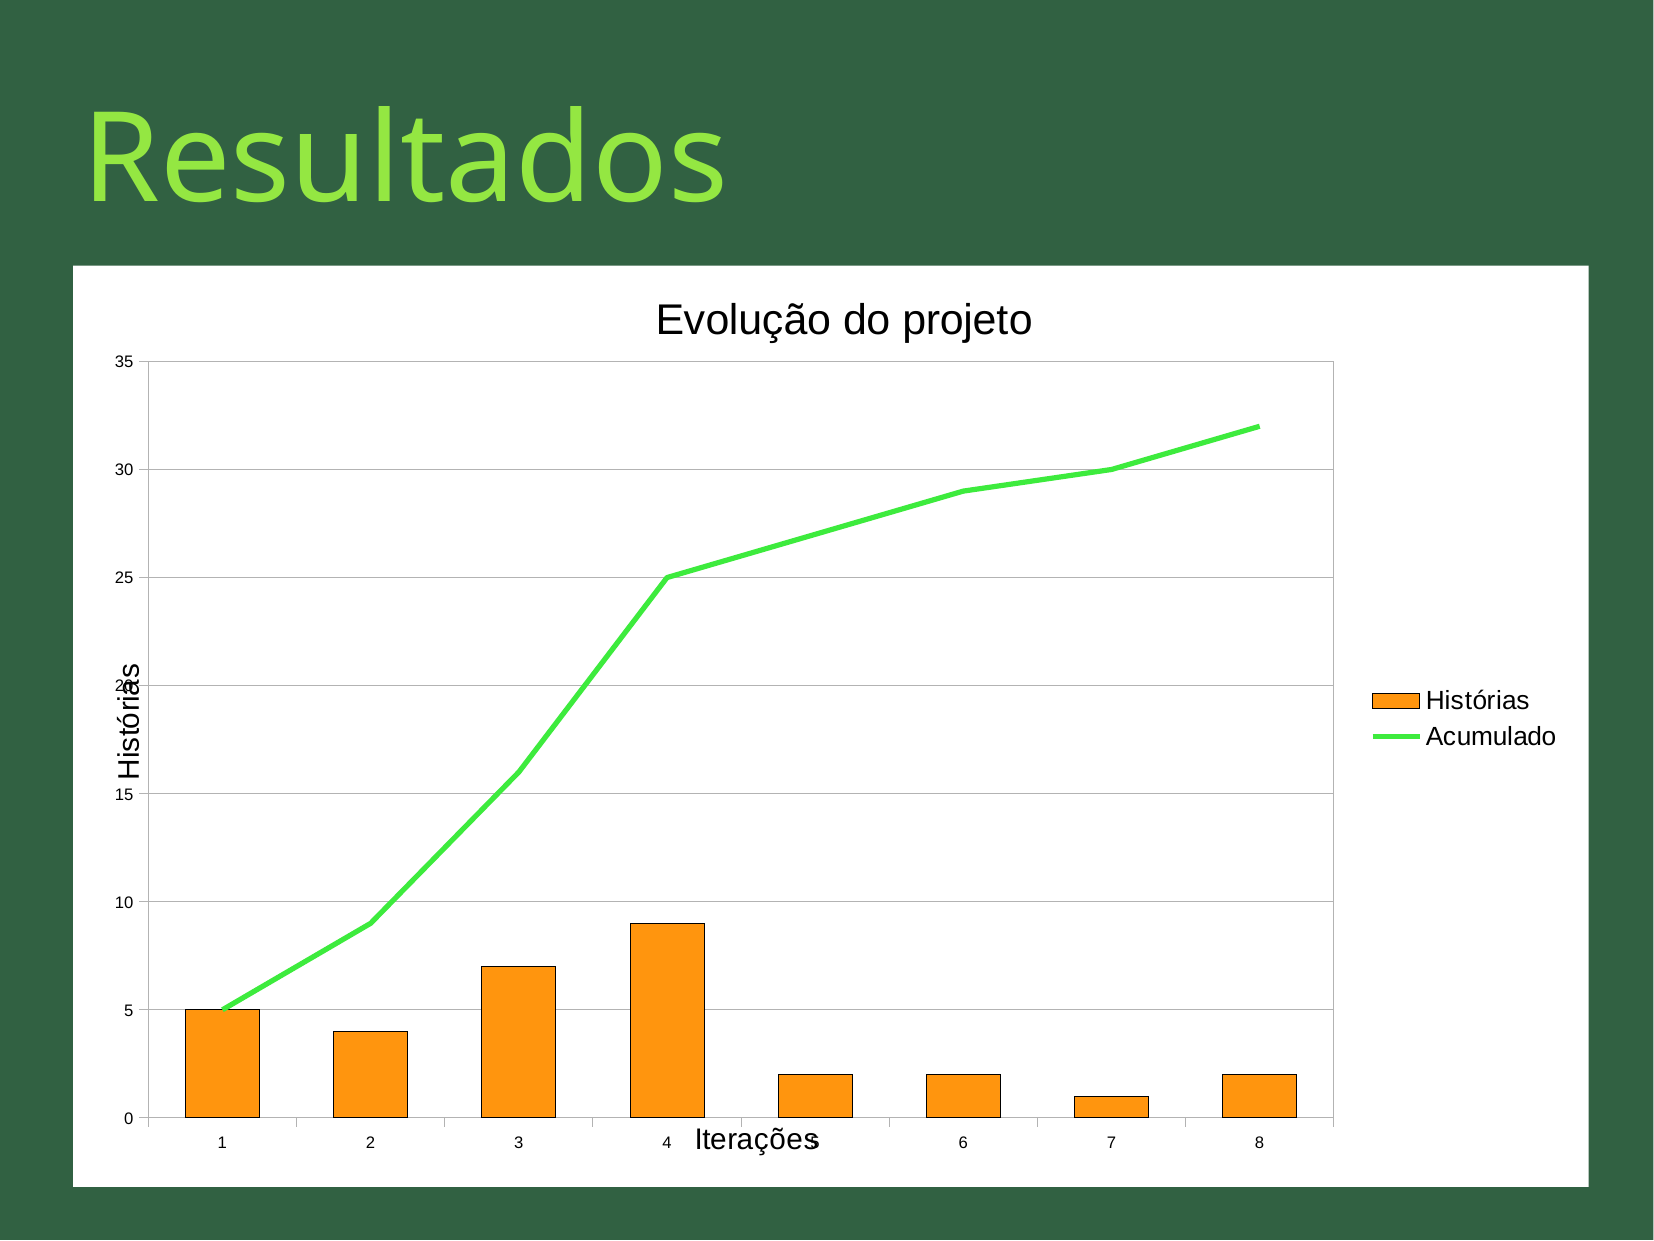

# Resultados
### Chart: Evolução do projeto
| Category | Histórias | Acumulado |
|---|---|---|
| 1 | 5.0 | 5.0 |
| 2 | 4.0 | 9.0 |
| 3 | 7.0 | 16.0 |
| 4 | 9.0 | 25.0 |
| 5 | 2.0 | 27.0 |
| 6 | 2.0 | 29.0 |
| 7 | 1.0 | 30.0 |
| 8 | 2.0 | 32.0 |